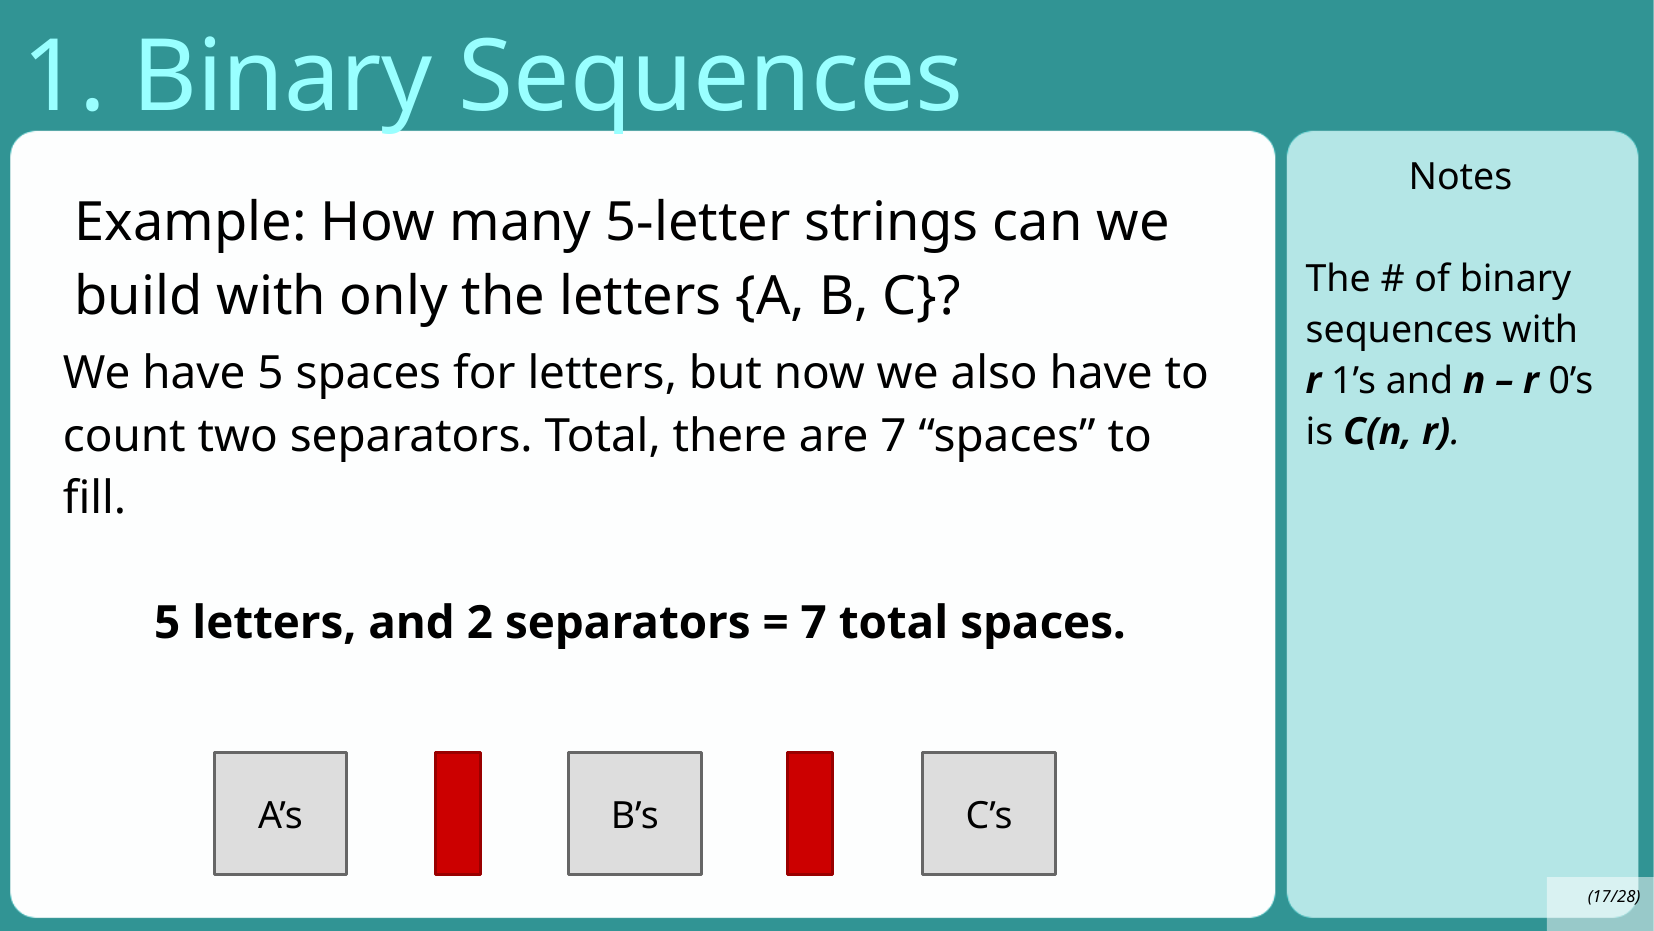

# 1. Binary Sequences
Notes
The # of binary sequences with
r 1’s and n – r 0’s is C(n, r).
Example: How many 5-letter strings can we build with only the letters {A, B, C}?
We have 5 spaces for letters, but now we also have to count two separators. Total, there are 7 “spaces” to fill.
5 letters, and 2 separators = 7 total spaces.
A’s
B’s
C’s